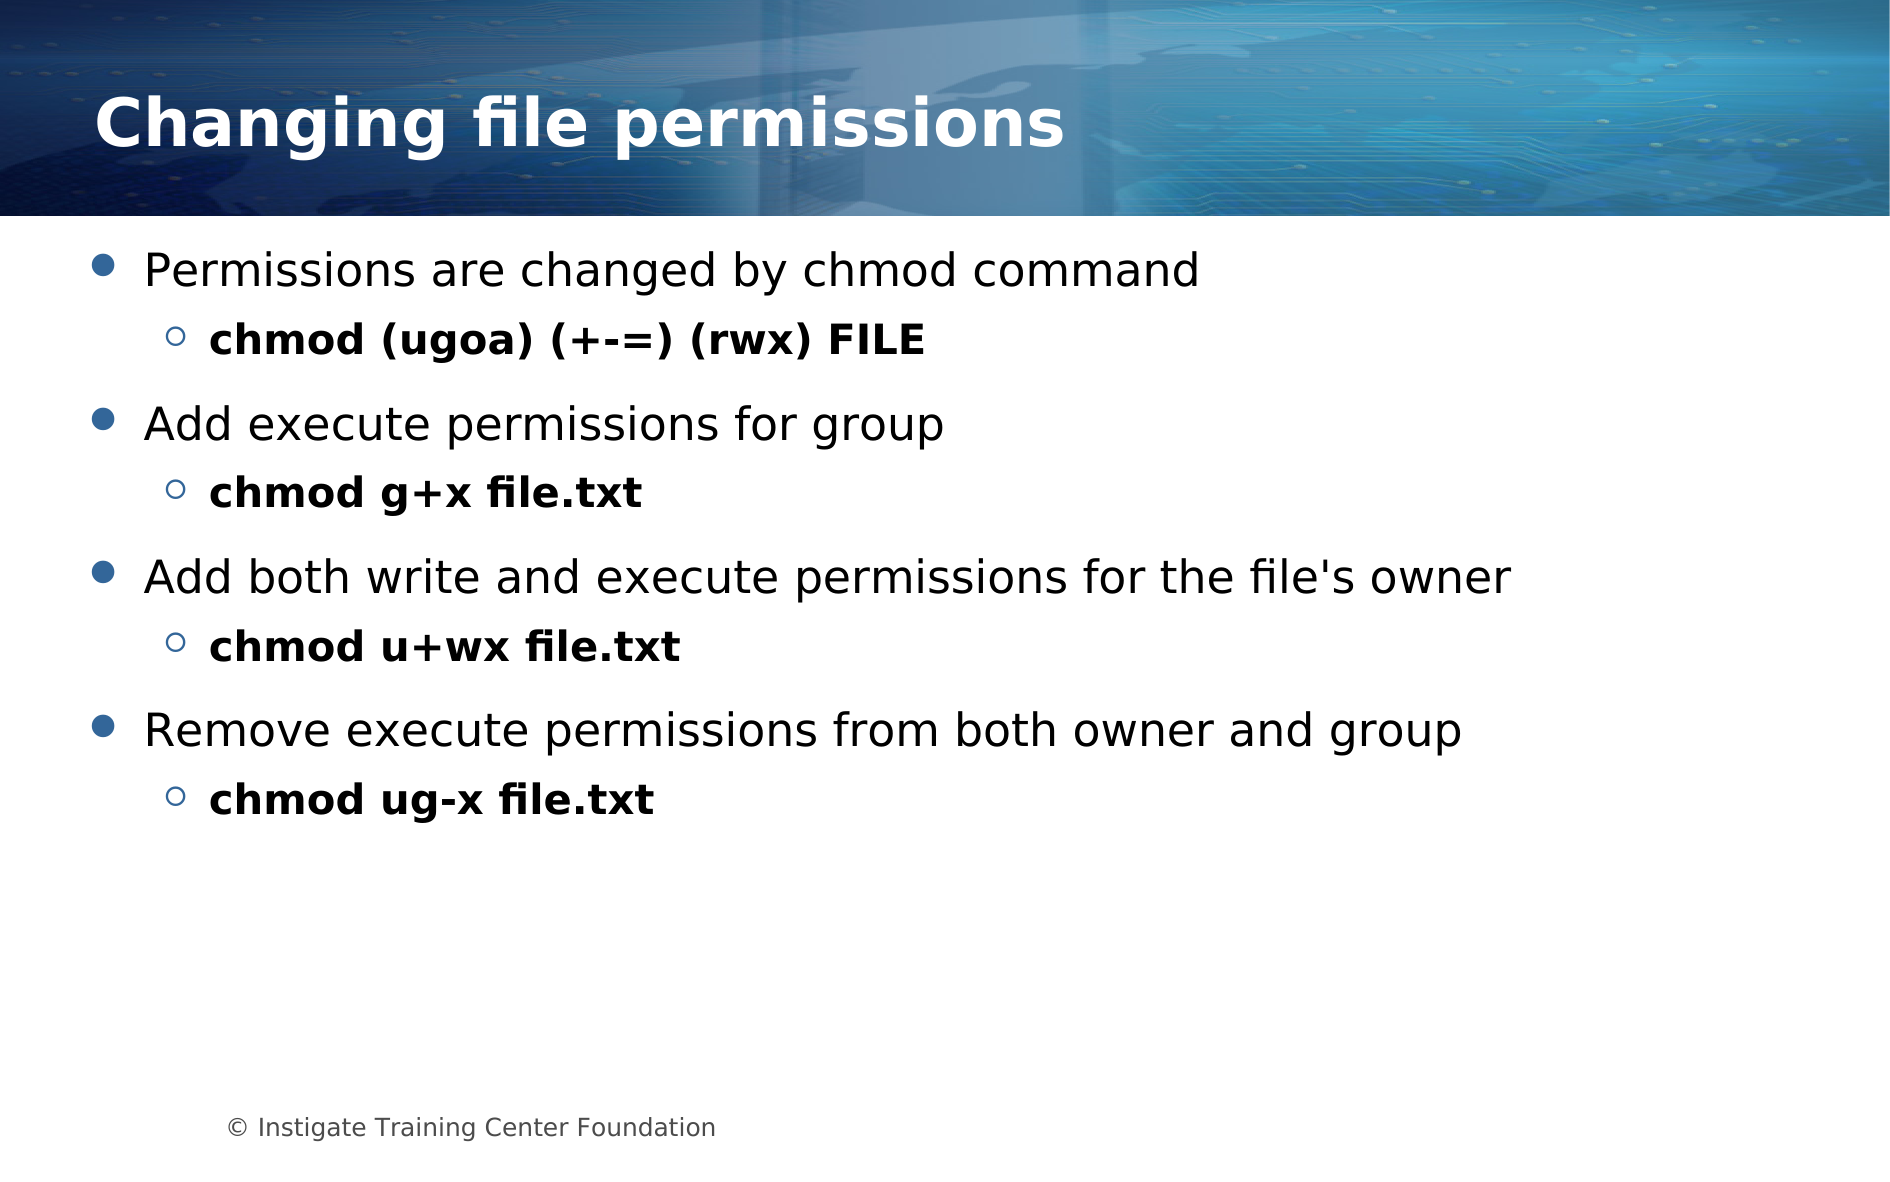

# Changing file permissions
Permissions are changed by chmod command
chmod (ugoa) (+-=) (rwx) FILE
Add execute permissions for group
chmod g+x file.txt
Add both write and execute permissions for the file's owner
chmod u+wx file.txt
Remove execute permissions from both owner and group
chmod ug-x file.txt